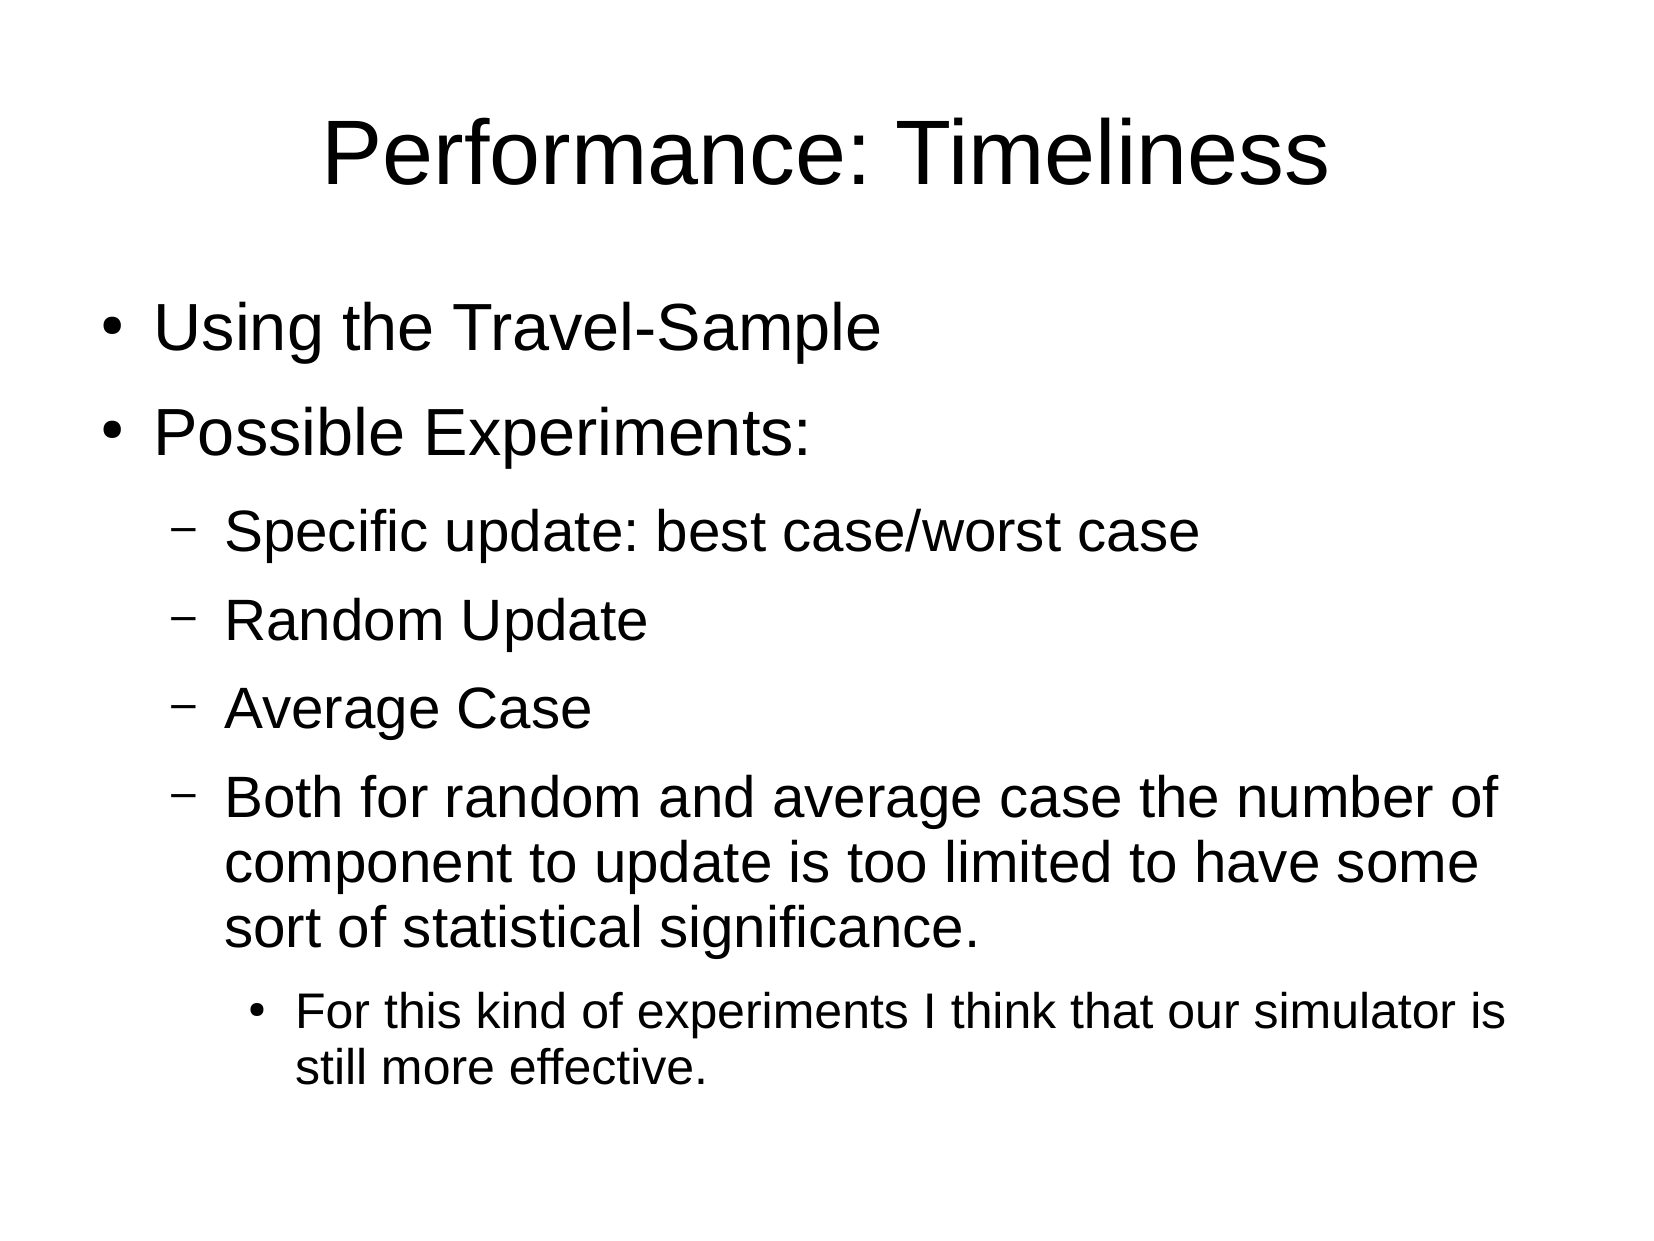

# Performance: Timeliness
Using the Travel-Sample
Possible Experiments:
Specific update: best case/worst case
Random Update
Average Case
Both for random and average case the number of component to update is too limited to have some sort of statistical significance.
For this kind of experiments I think that our simulator is still more effective.